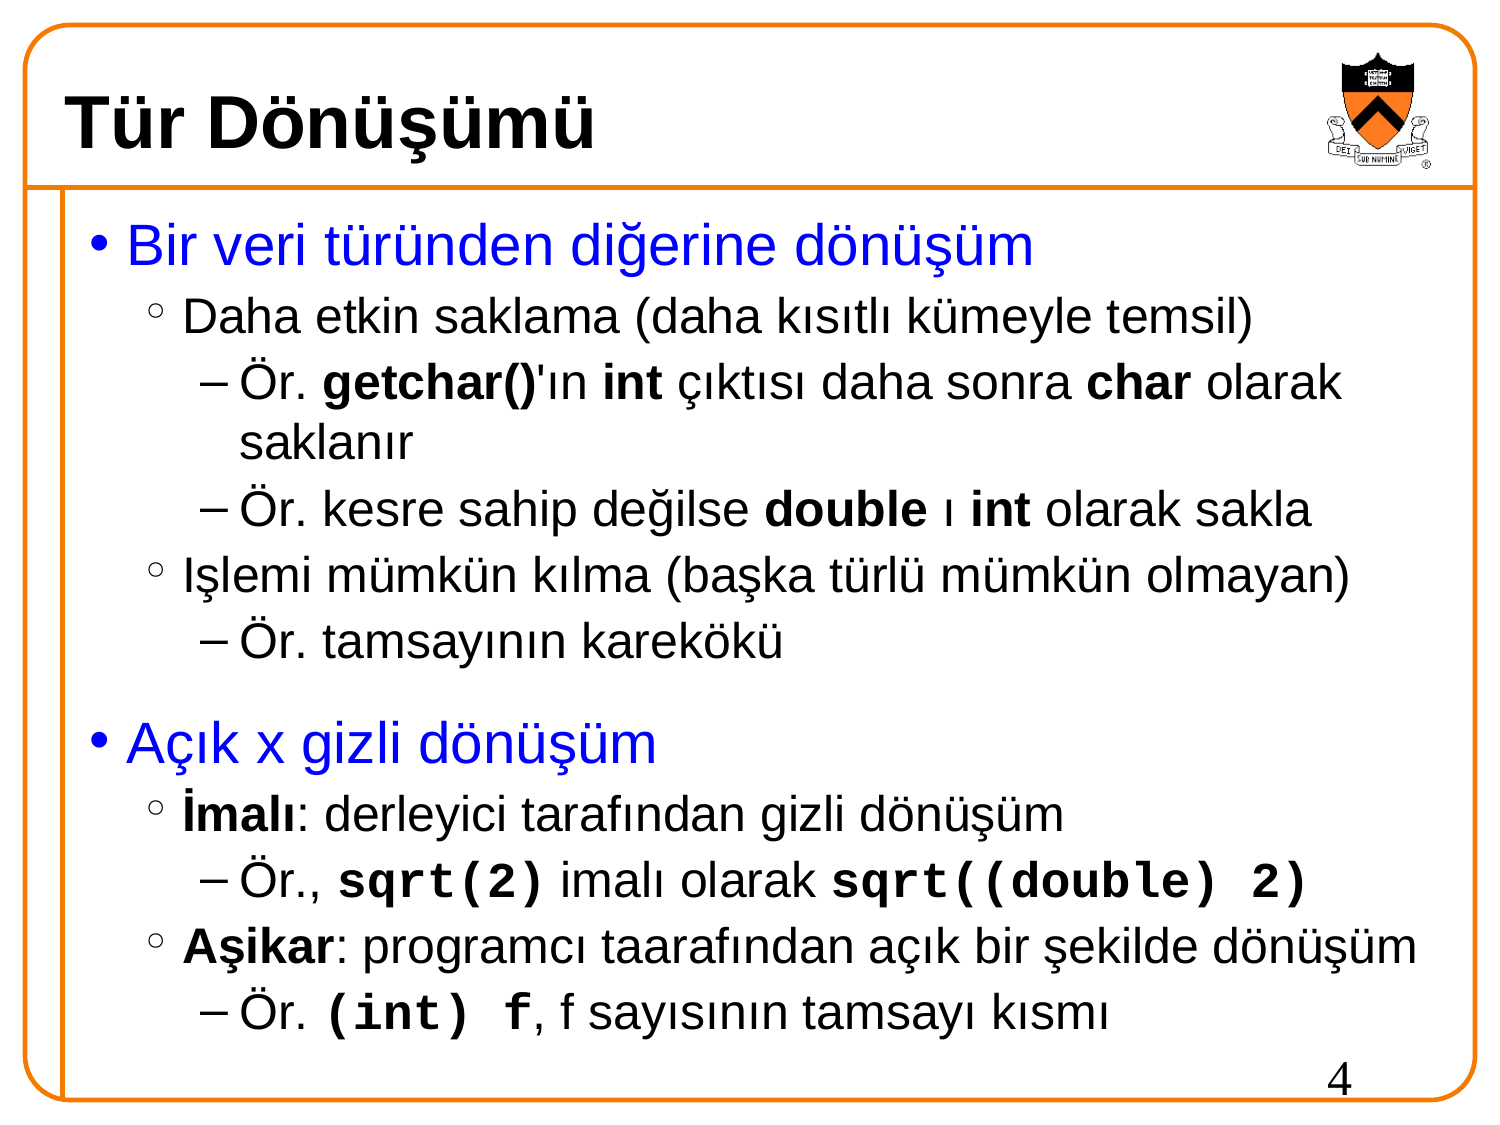

# Tür Dönüşümü
Bir veri türünden diğerine dönüşüm
Daha etkin saklama (daha kısıtlı kümeyle temsil)
Ör. getchar()'ın int çıktısı daha sonra char olarak saklanır
Ör. kesre sahip değilse double ı int olarak sakla
Işlemi mümkün kılma (başka türlü mümkün olmayan)
Ör. tamsayının karekökü
Açık x gizli dönüşüm
İmalı: derleyici tarafından gizli dönüşüm
Ör., sqrt(2) imalı olarak sqrt((double) 2)
Aşikar: programcı taarafından açık bir şekilde dönüşüm
Ör. (int) f, f sayısının tamsayı kısmı
4